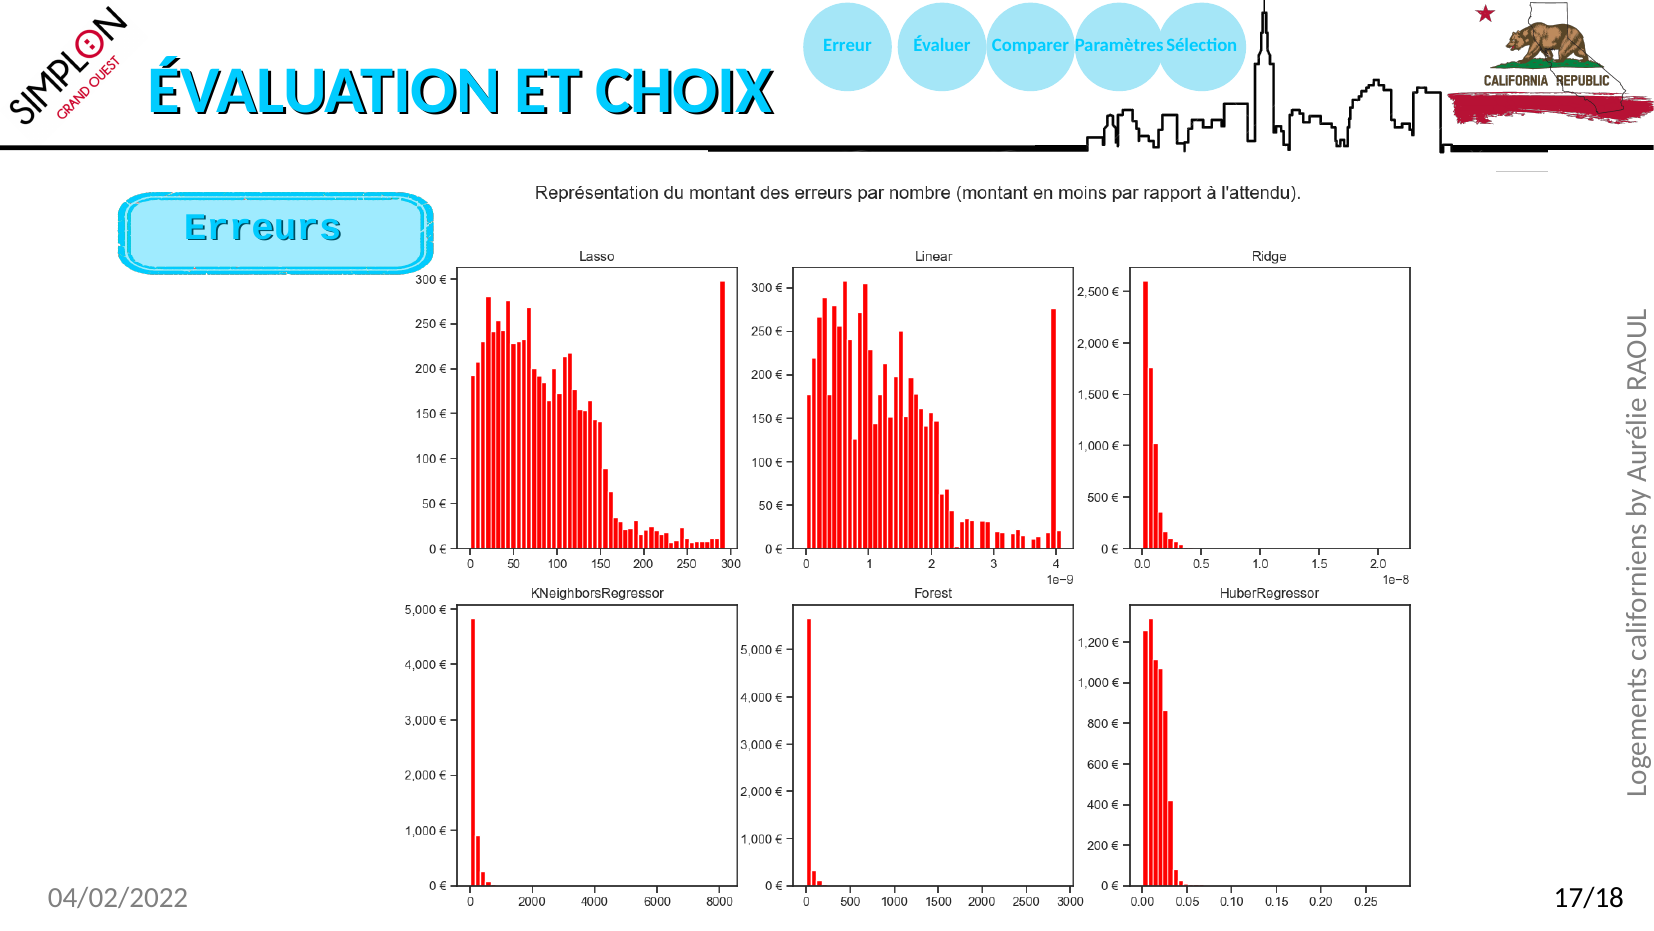

Erreur
Évaluer
Comparer
Paramètres
Sélection
# ÉVALUATION ET CHOIX
Erreurs
17